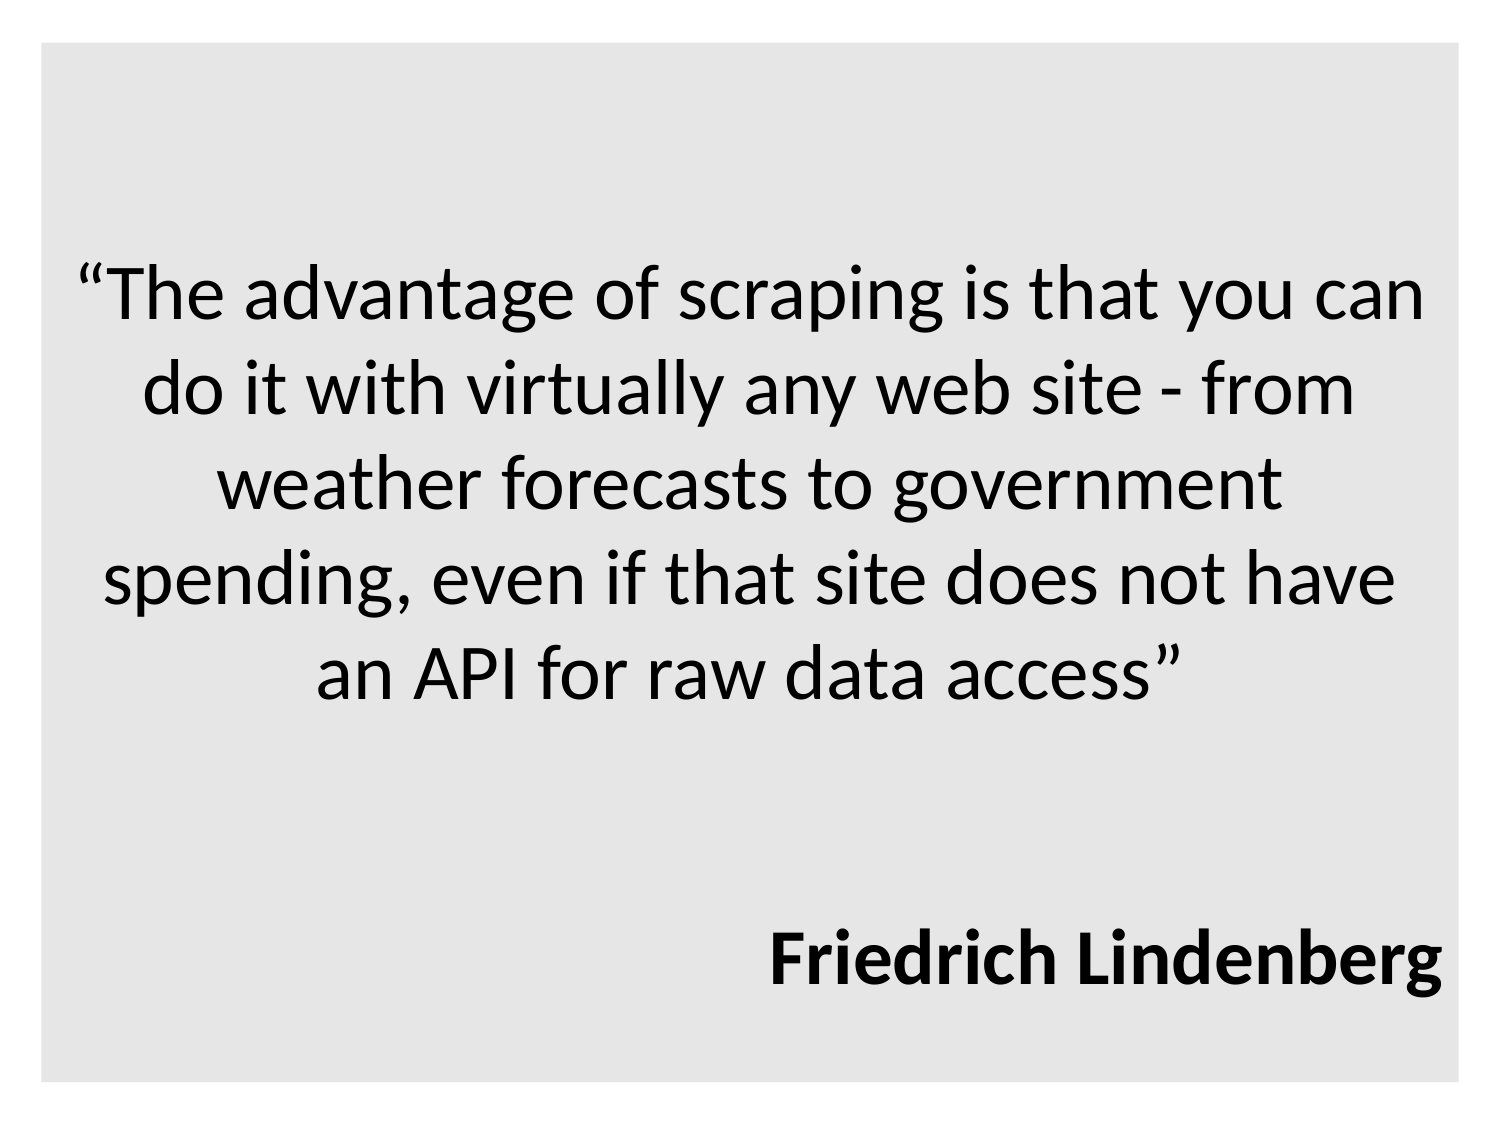

“The advantage of scraping is that you can do it with virtually any web site - from weather forecasts to government spending, even if that site does not have an API for raw data access”
Friedrich Lindenberg